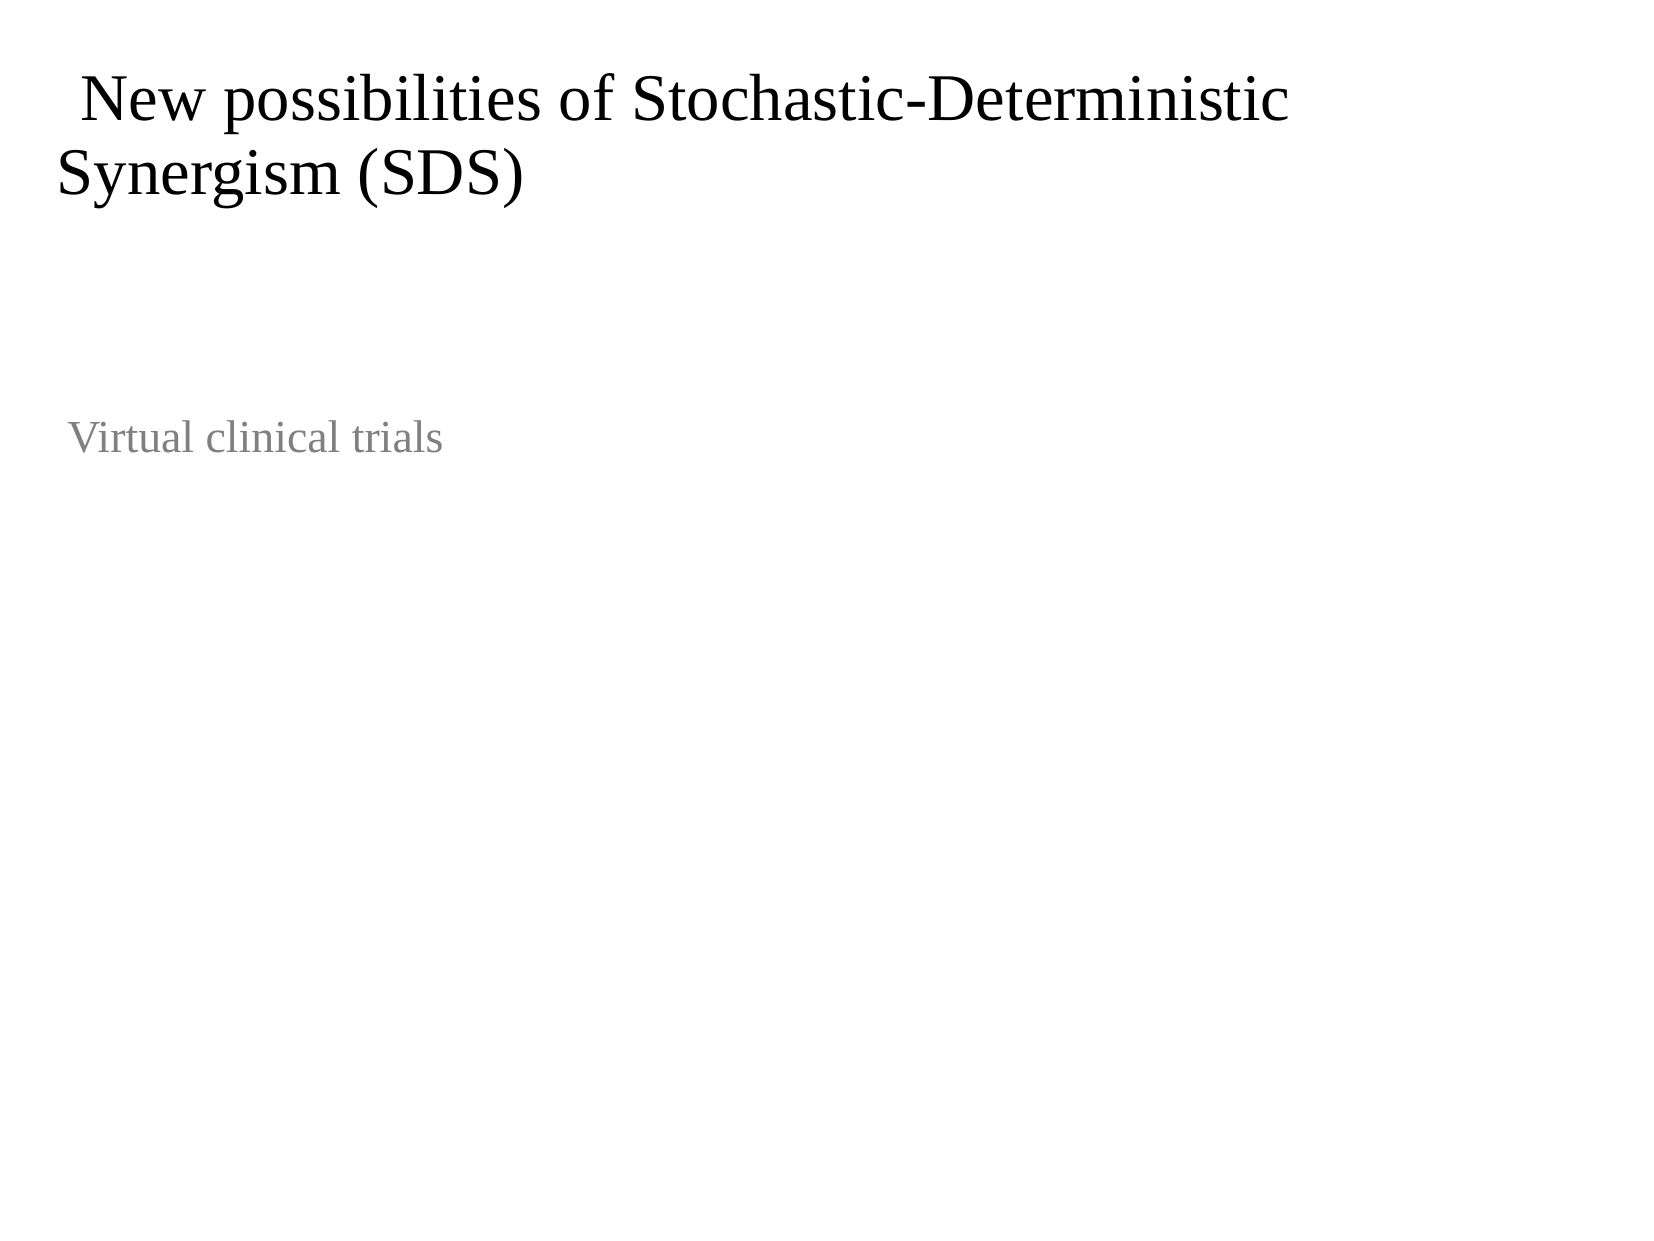

# New possibilities of Stochastic-Deterministic Synergism (SDS) Virtual clinical trials